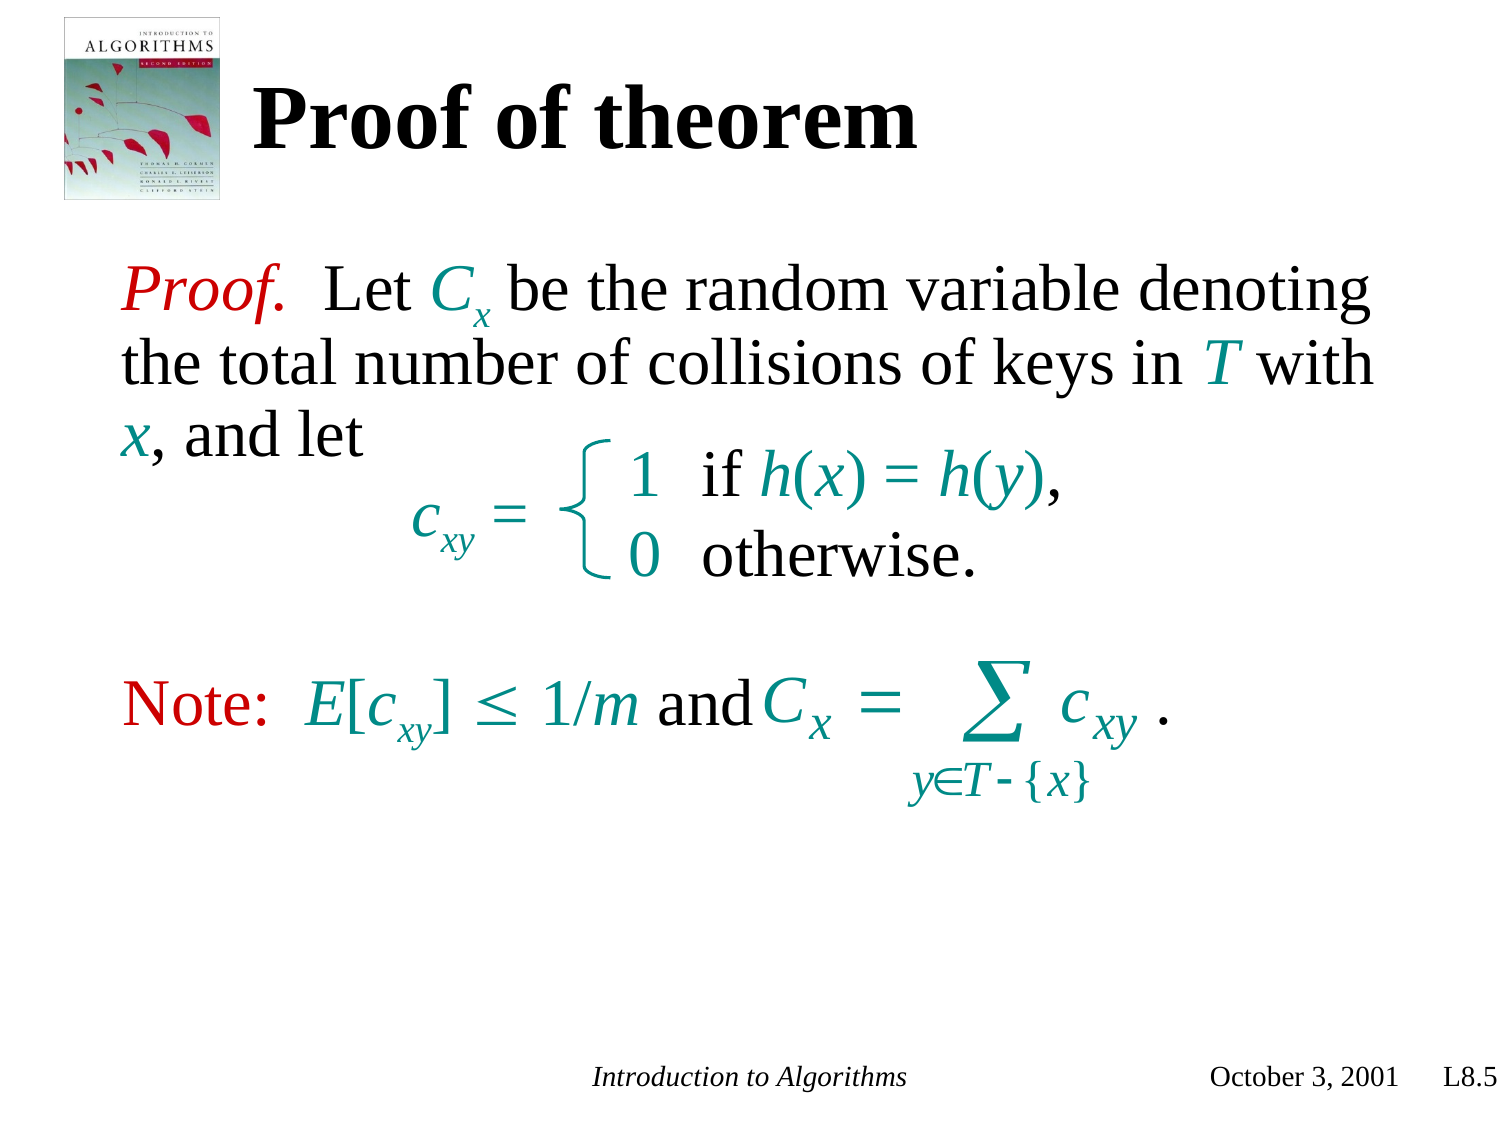

Proof of theorem
Proof. Let Cx be the random variable denoting the total number of collisions of keys in T with x, and let
1 	if h(x) = h(y),
0 	otherwise.
cxy =
.
Note: E[cxy]  1/m and
Introduction to Algorithms
October 3, 2001 L8.